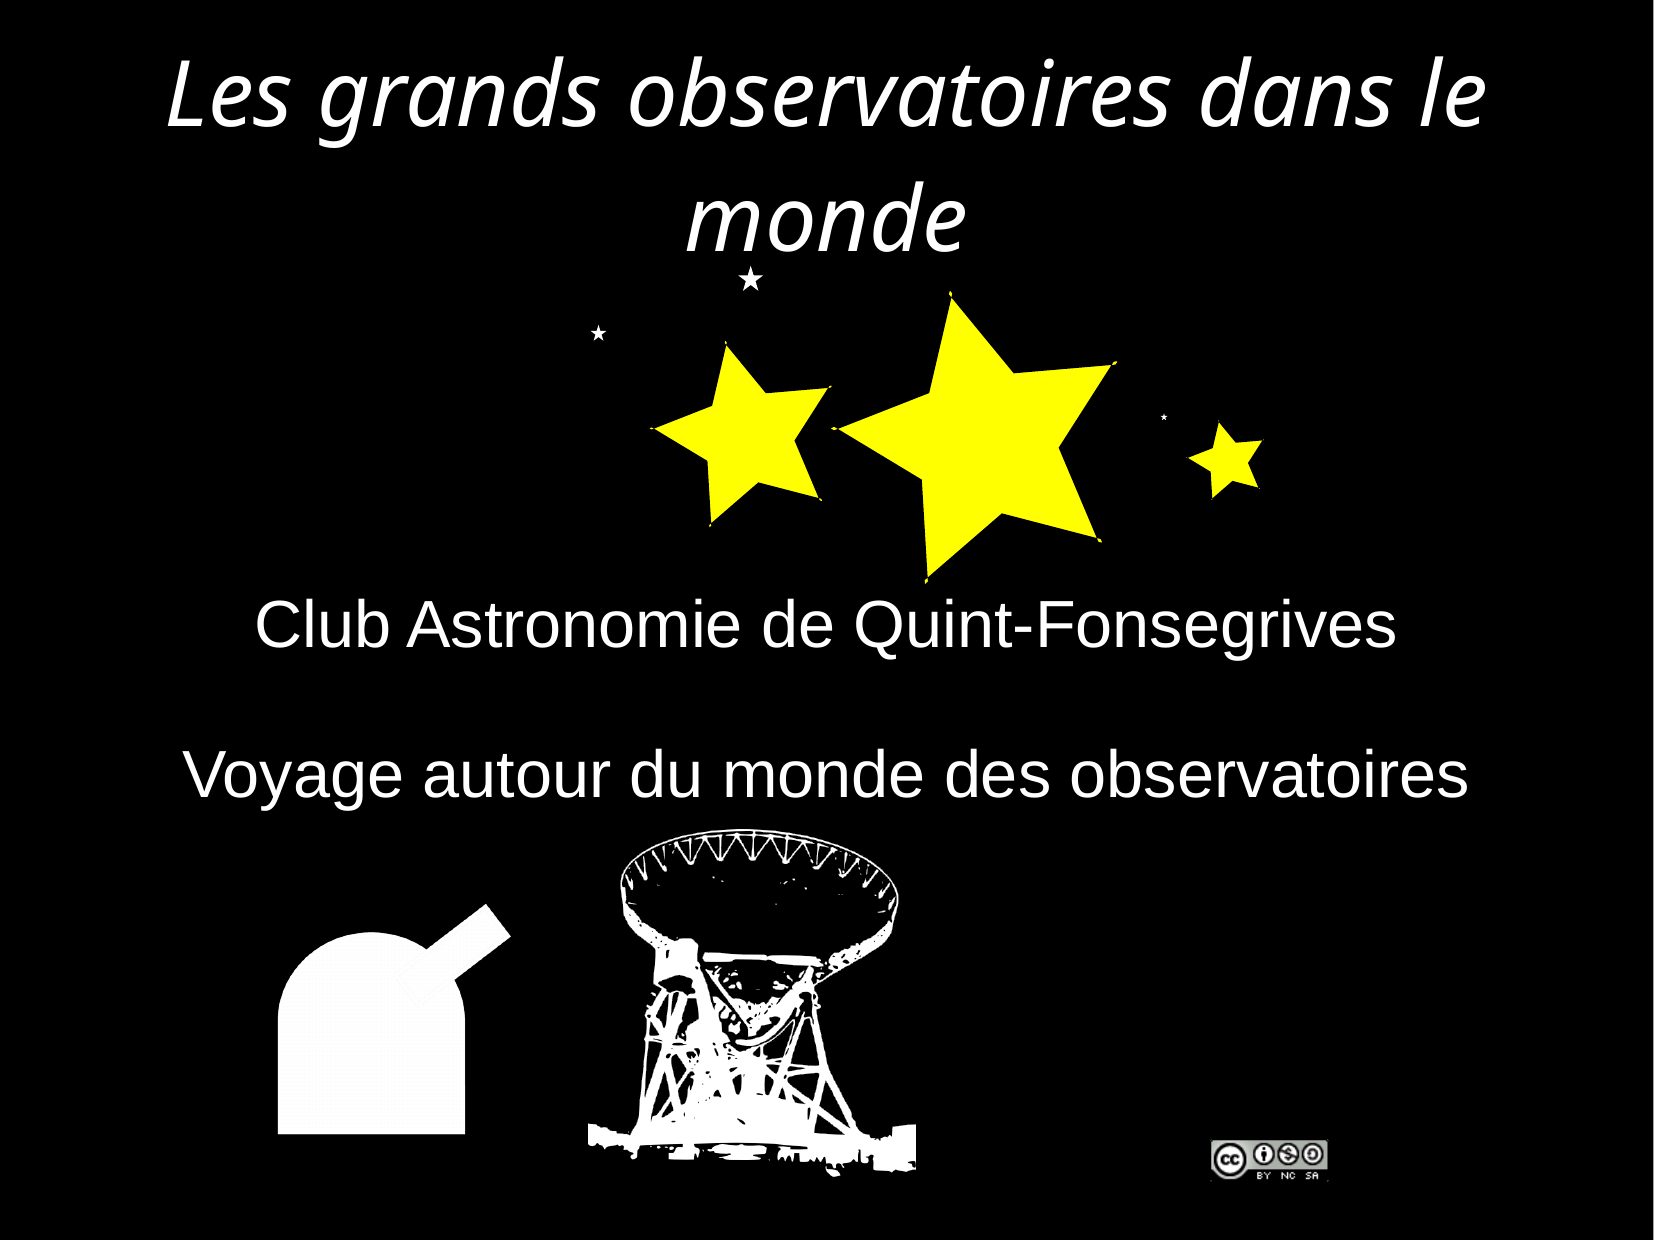

# Les grands observatoires dans le monde
Club Astronomie de Quint-Fonsegrives
Voyage autour du monde des observatoires